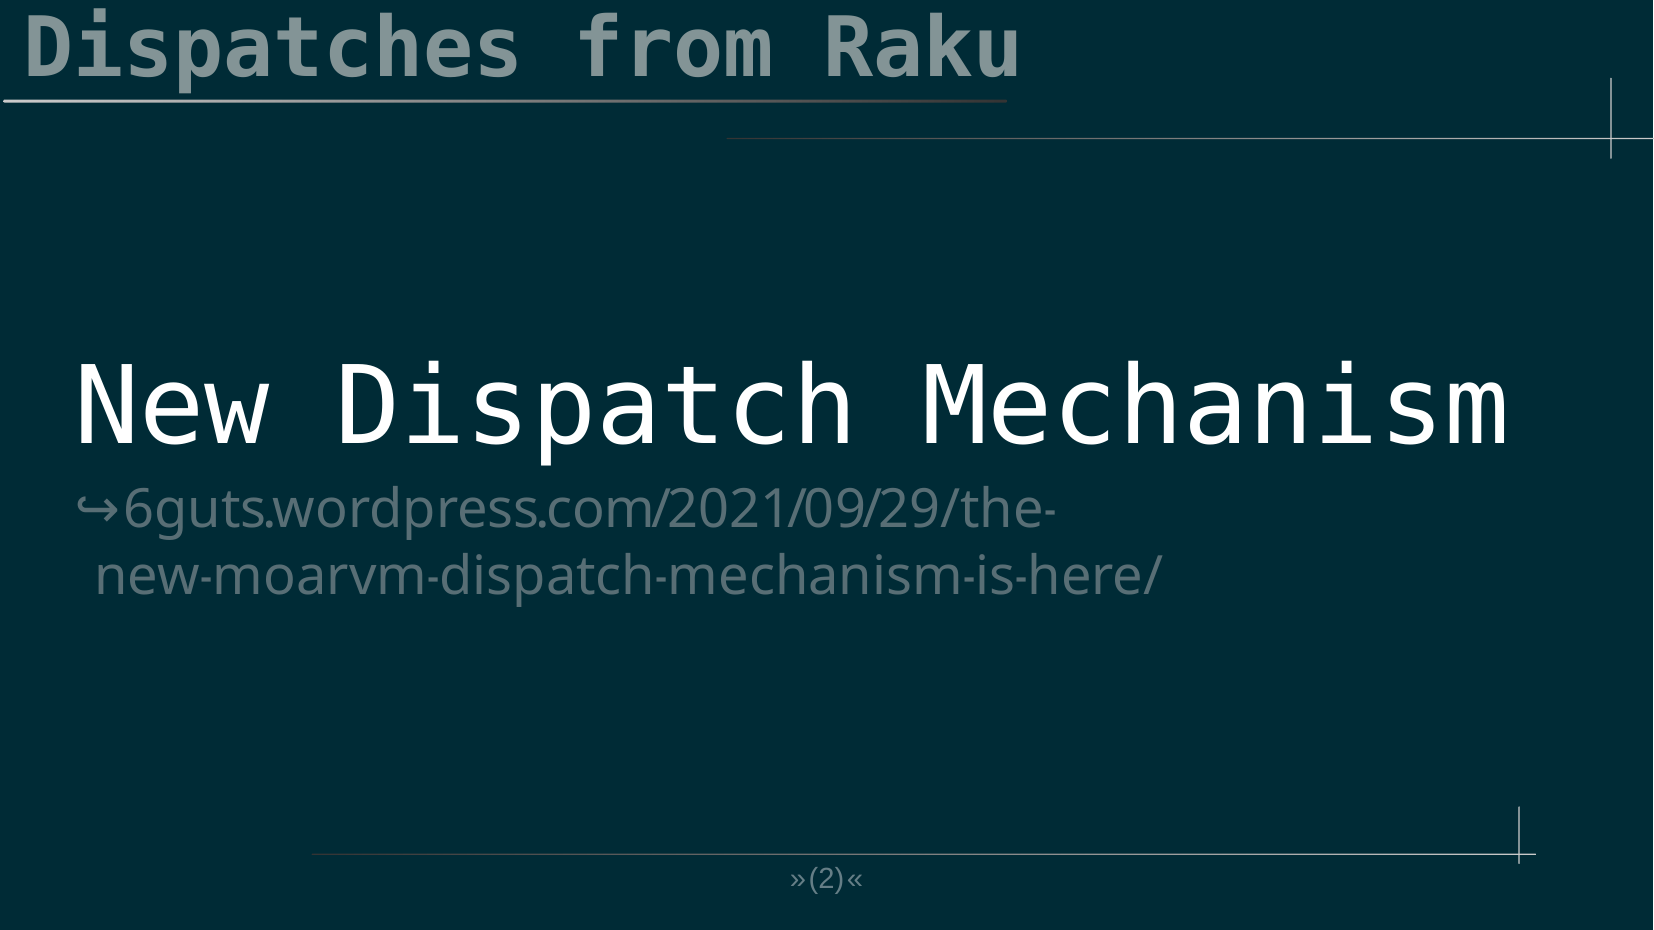

# Dispatches from Raku
New Dispatch Mechanism
↪ 6guts.wordpress.com/2021/0 9/29/the-
 new-moarvm-dispatch-mechanism-is-here/